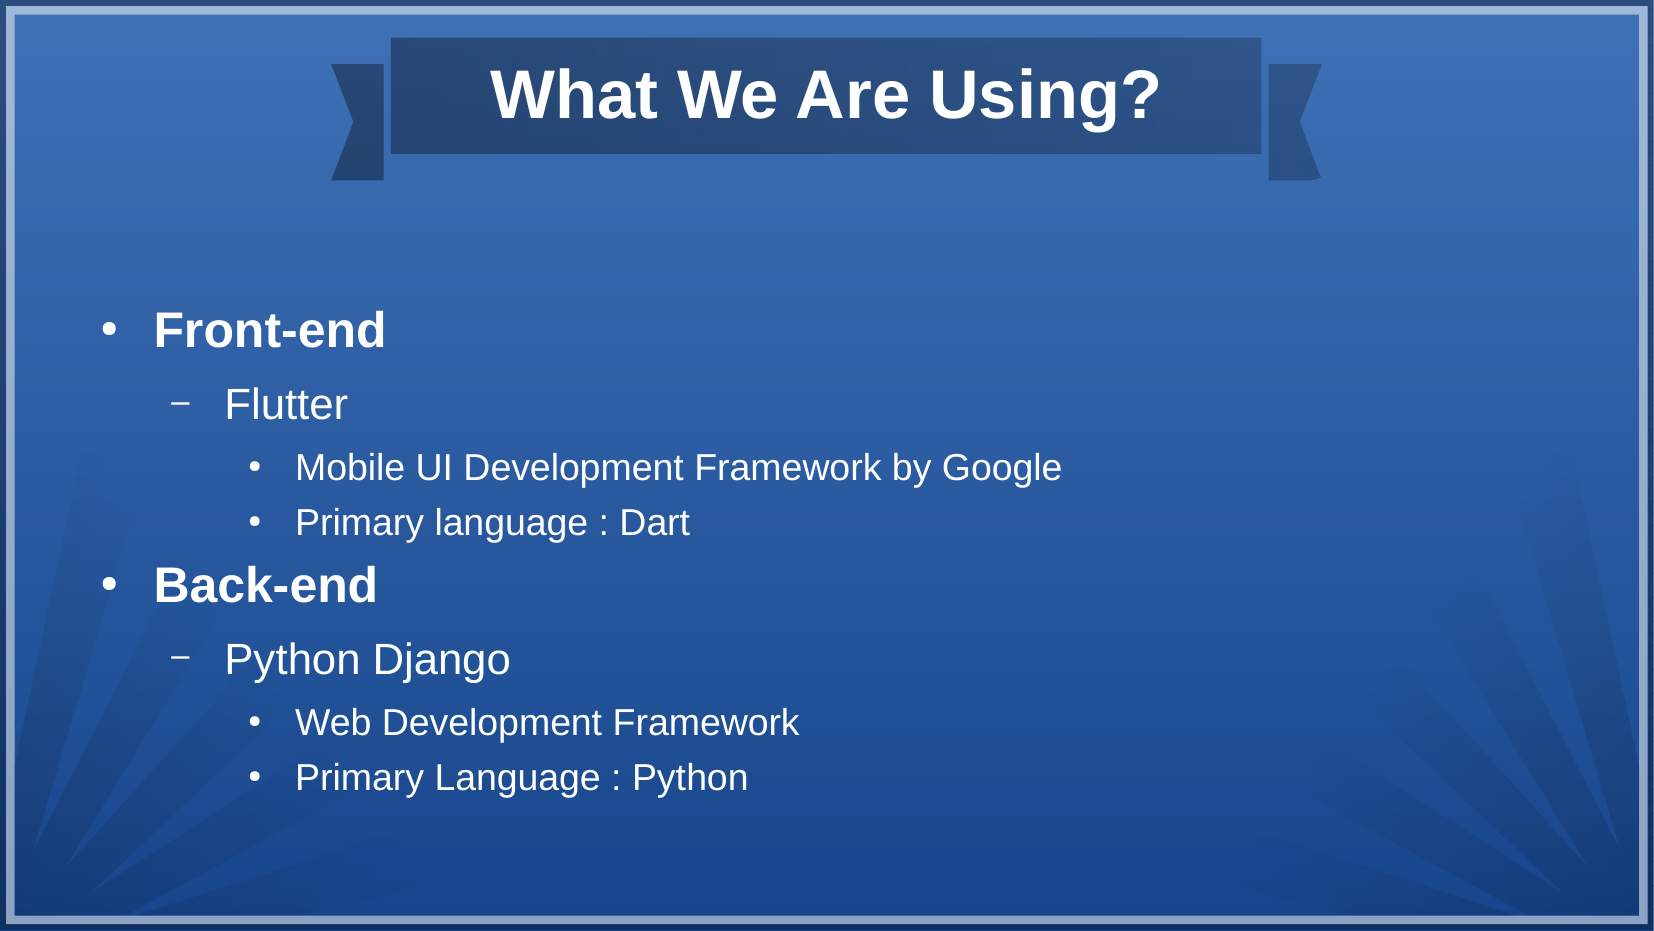

# What We Are Using?
Front-end
Flutter
Mobile UI Development Framework by Google
Primary language : Dart
Back-end
Python Django
Web Development Framework
Primary Language : Python